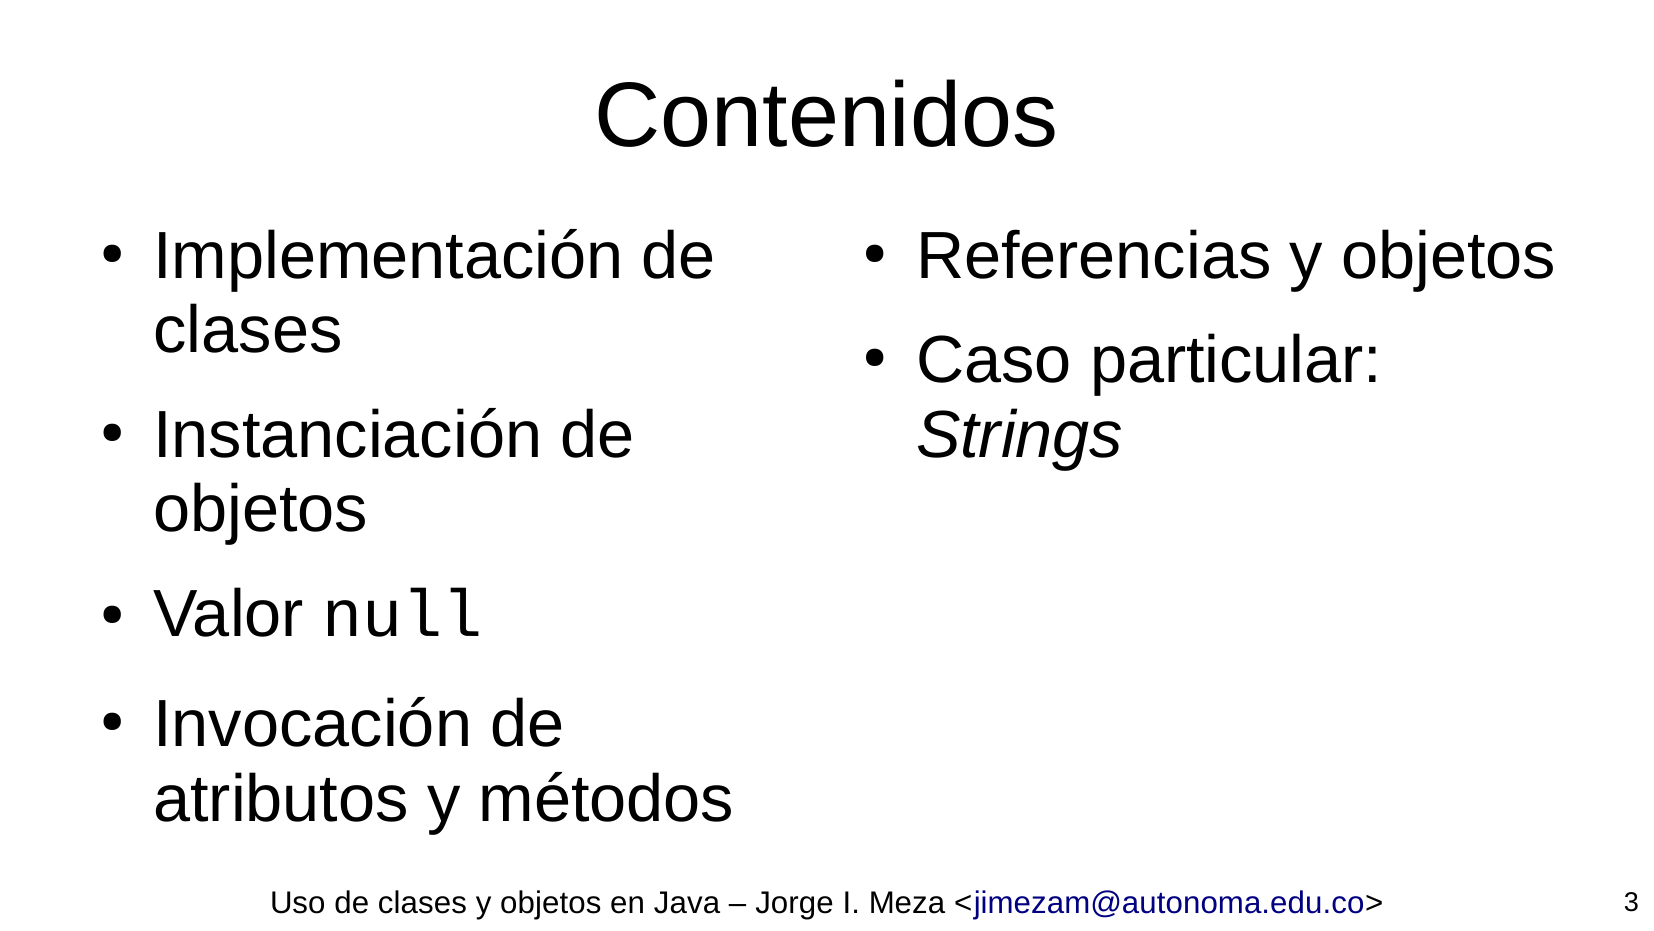

# Contenidos
Implementación de clases
Instanciación de objetos
Valor null
Invocación de atributos y métodos
Referencias y objetos
Caso particular: Strings